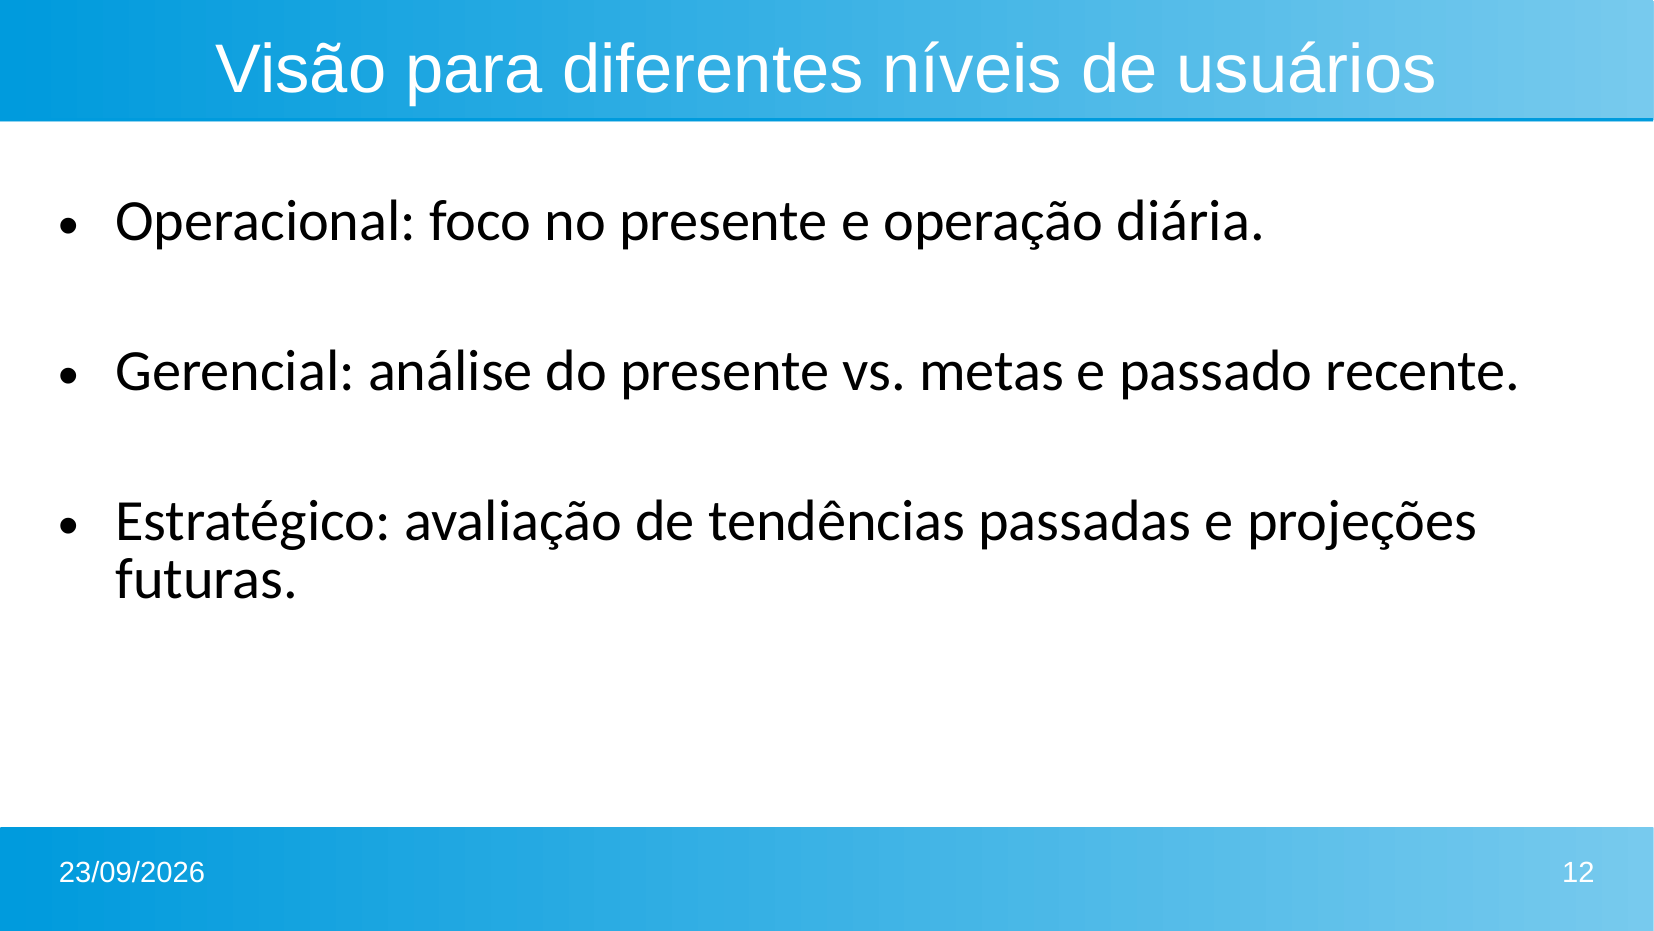

# Visão para diferentes níveis de usuários
Operacional: foco no presente e operação diária.
Gerencial: análise do presente vs. metas e passado recente.
Estratégico: avaliação de tendências passadas e projeções futuras.
12